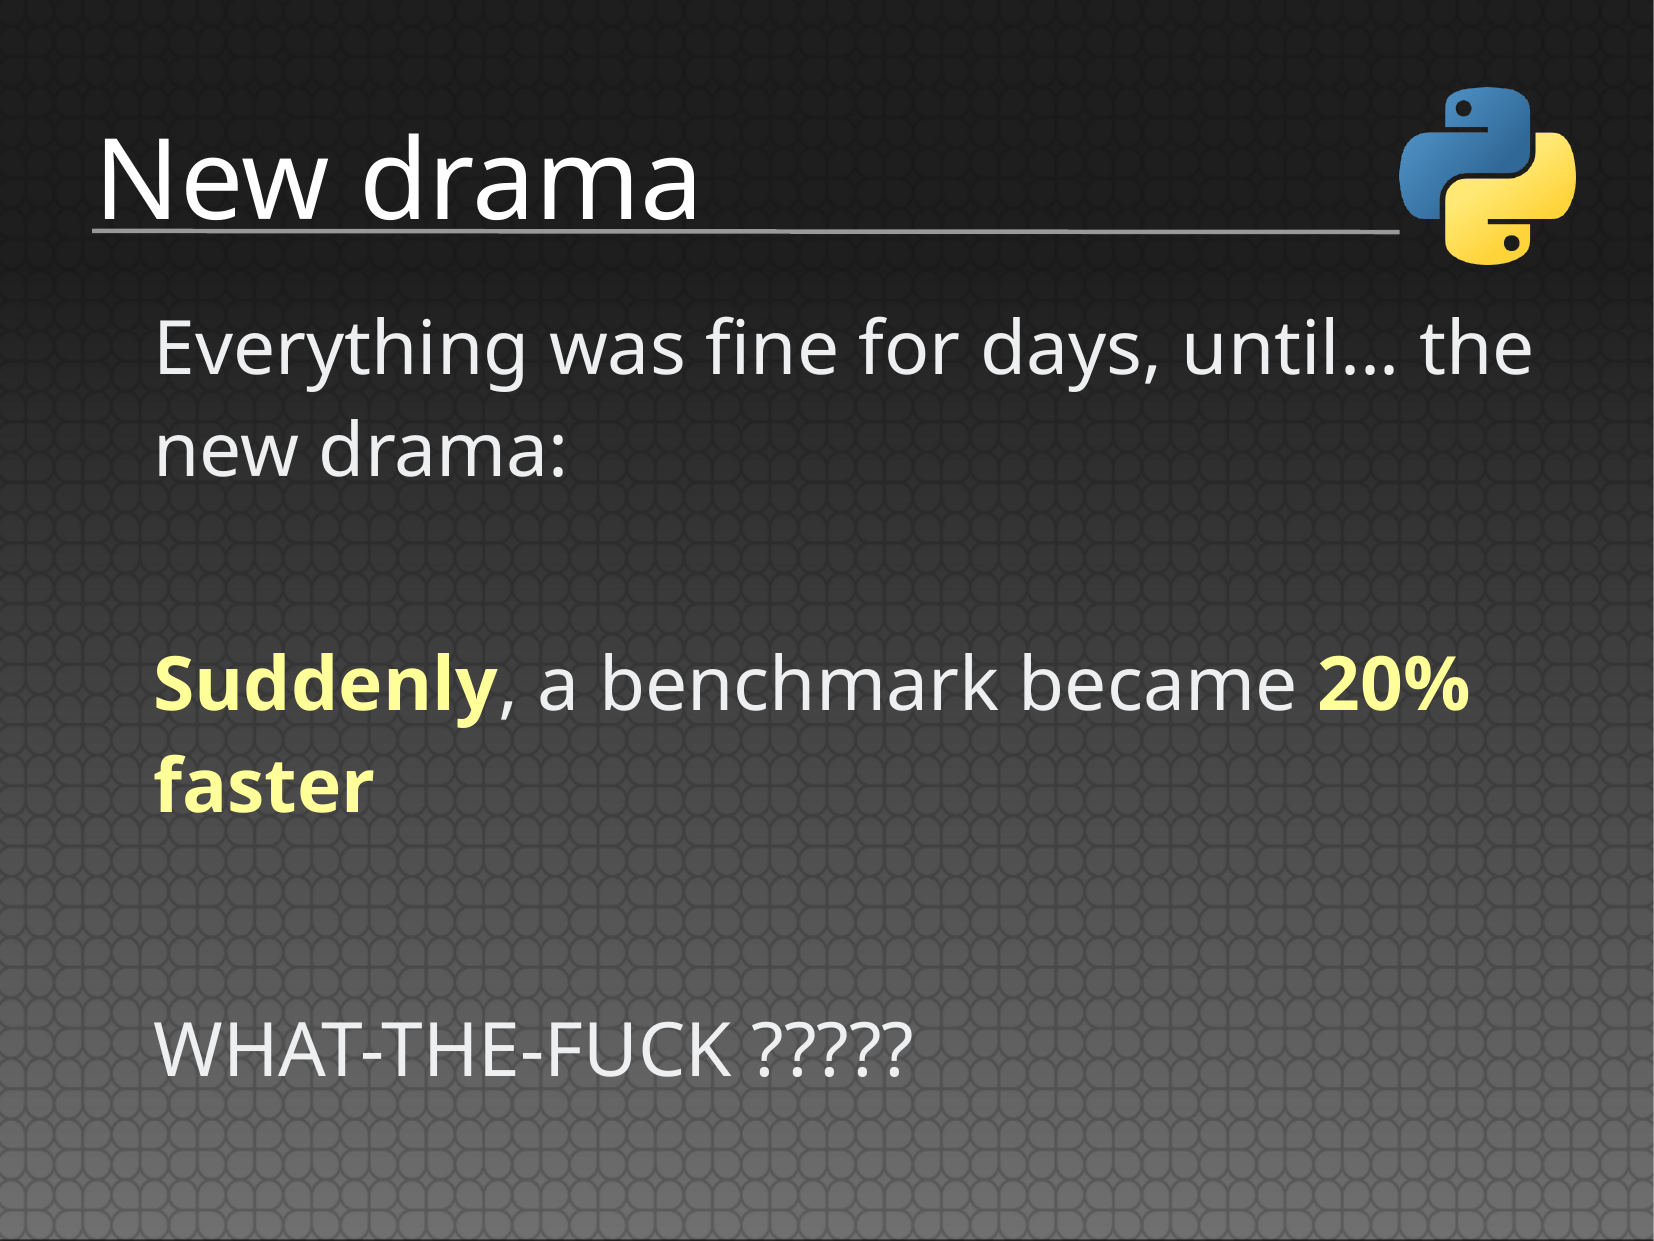

New drama
# Everything was fine for days, until... the new drama:
Suddenly, a benchmark became 20% faster
WHAT-THE-FUCK ?????